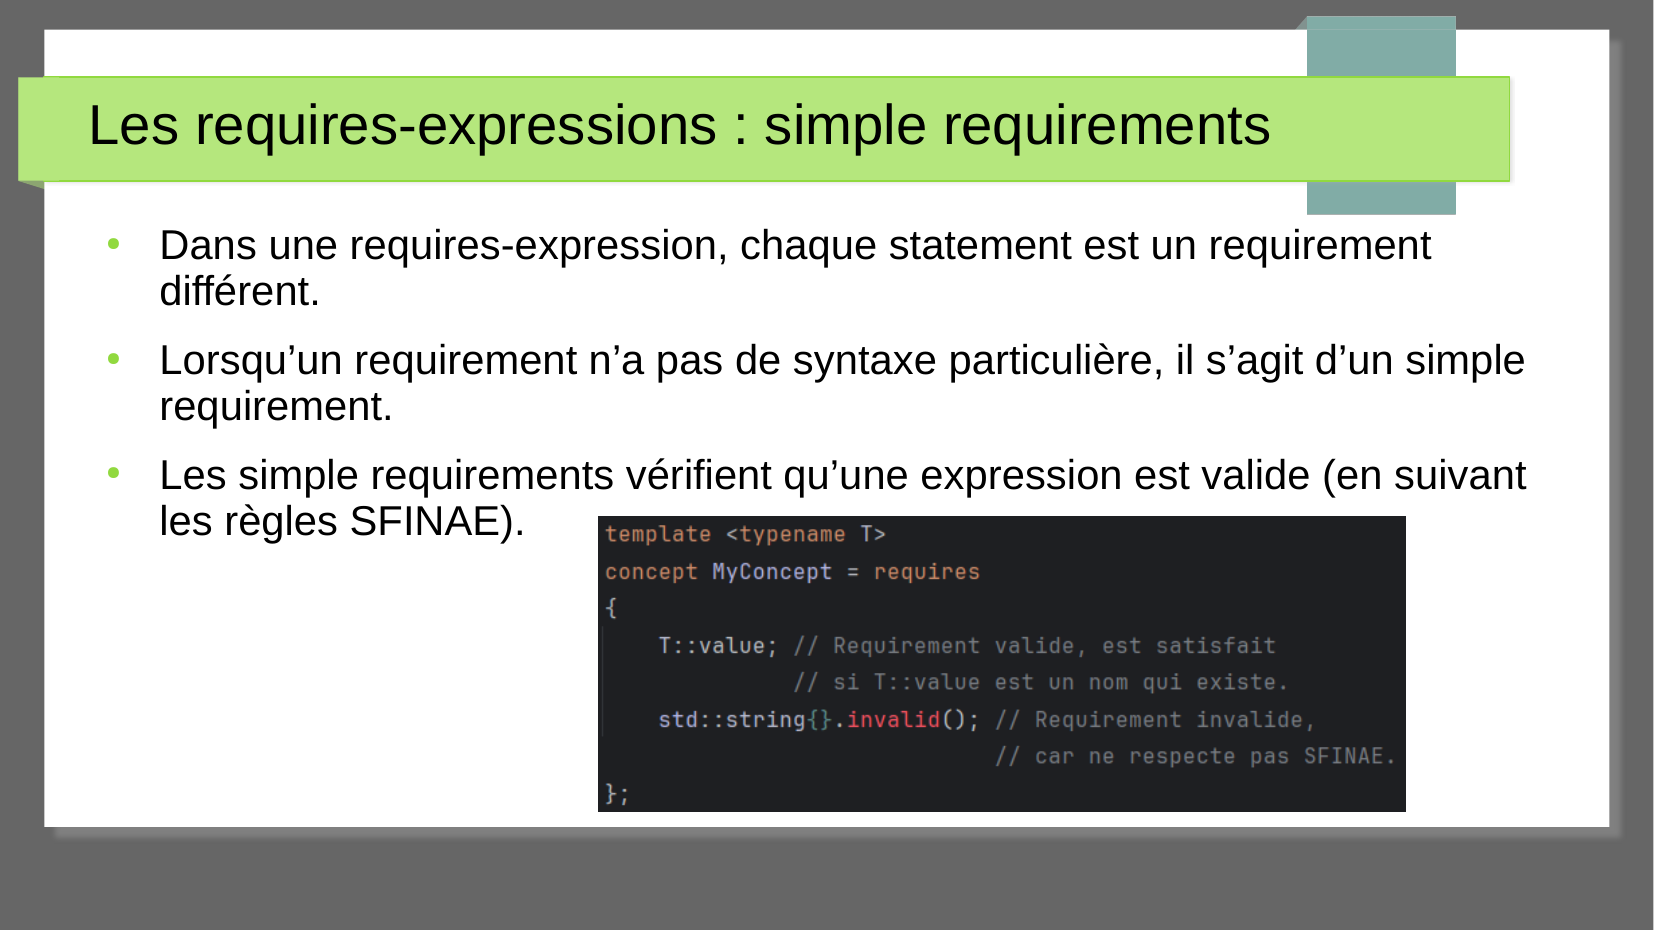

# Les requires-expressions : simple requirements
Dans une requires-expression, chaque statement est un requirement différent.
Lorsqu’un requirement n’a pas de syntaxe particulière, il s’agit d’un simple requirement.
Les simple requirements vérifient qu’une expression est valide (en suivant les règles SFINAE).